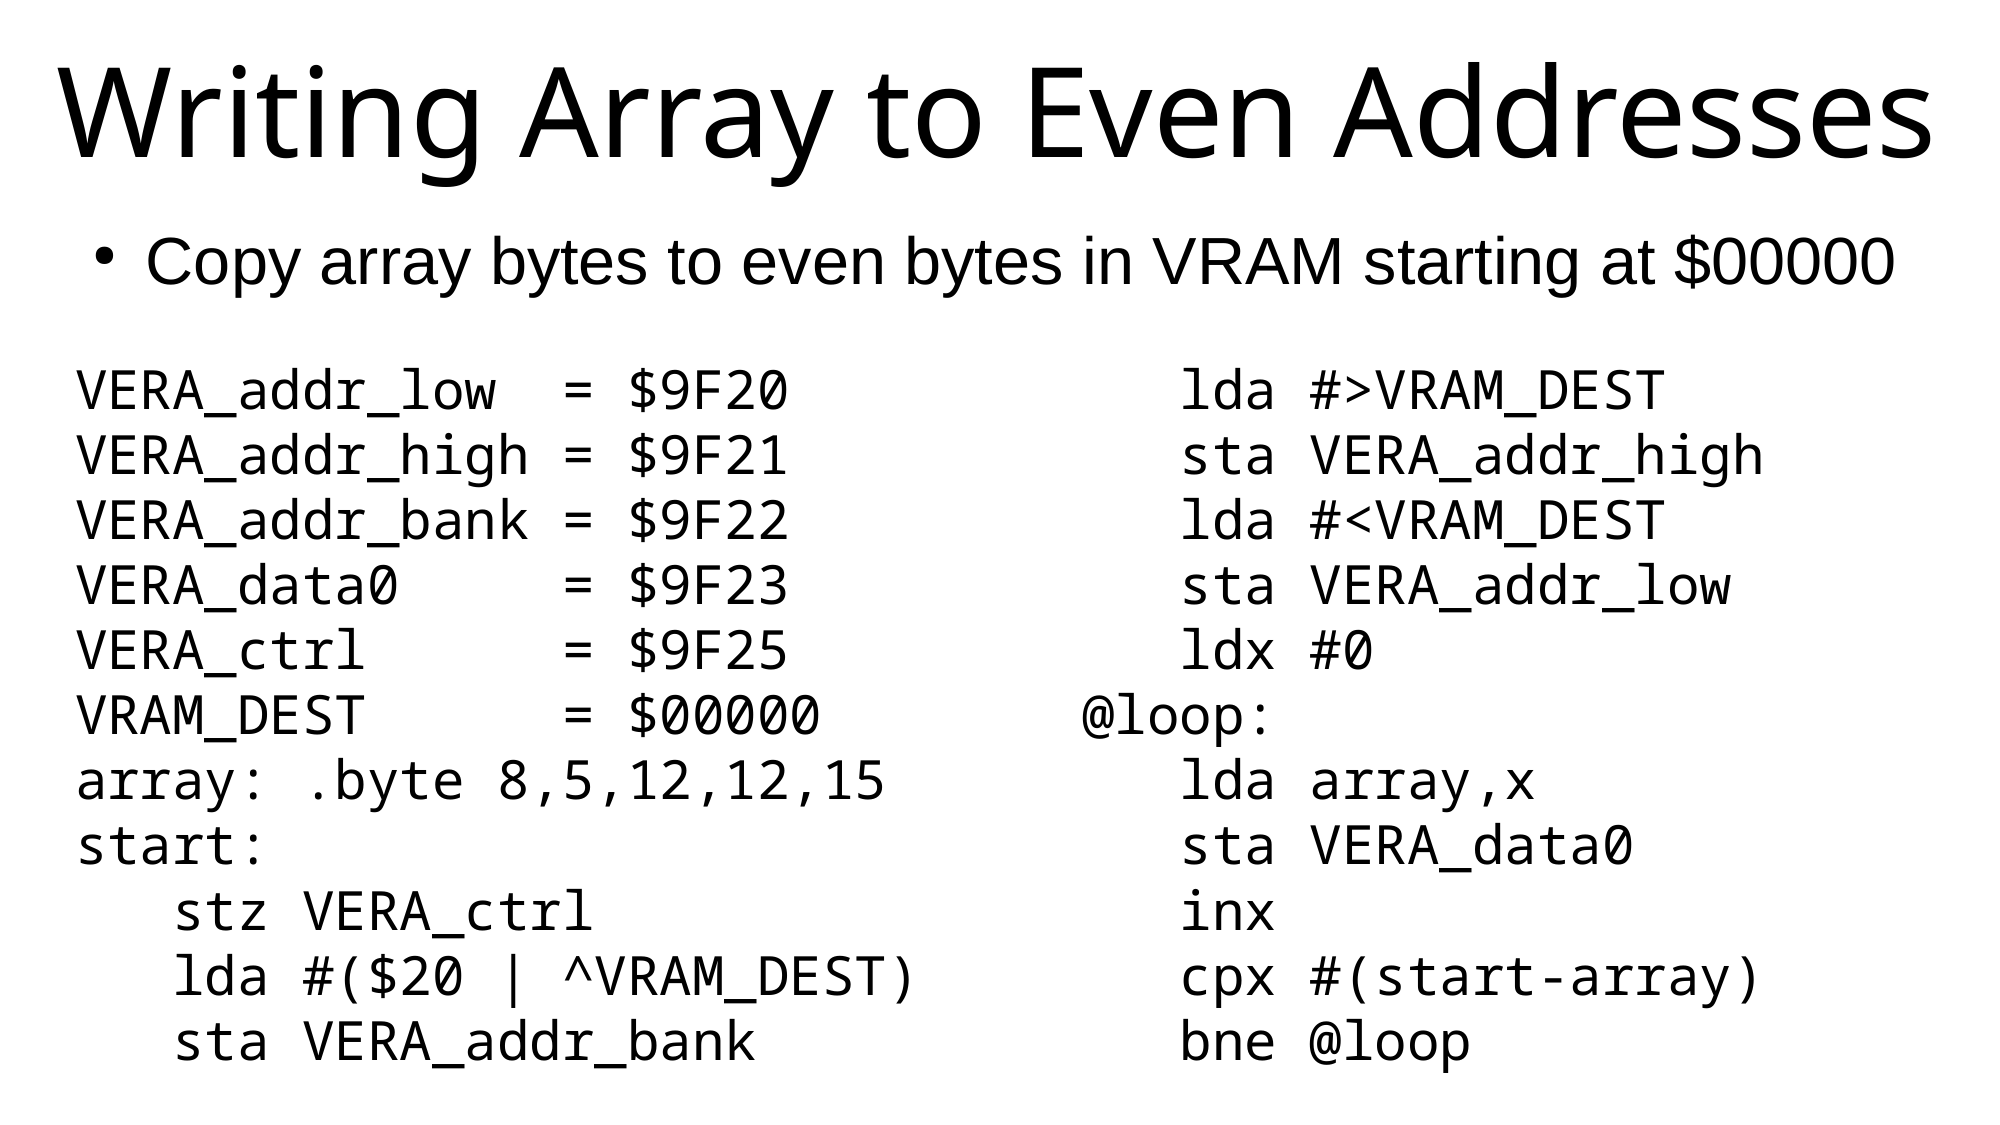

Writing Array to Even Addresses
# Copy array bytes to even bytes in VRAM starting at $00000
VERA_addr_low = $9F20 lda #>VRAM_DEST
VERA_addr_high = $9F21 sta VERA_addr_high
VERA_addr_bank = $9F22 lda #<VRAM_DEST
VERA_data0 = $9F23 sta VERA_addr_low
VERA_ctrl = $9F25 ldx #0
VRAM_DEST = $00000 @loop:
array: .byte 8,5,12,12,15 lda array,x
start: sta VERA_data0
 stz VERA_ctrl inx
 lda #($20 | ^VRAM_DEST) cpx #(start-array)
 sta VERA_addr_bank bne @loop